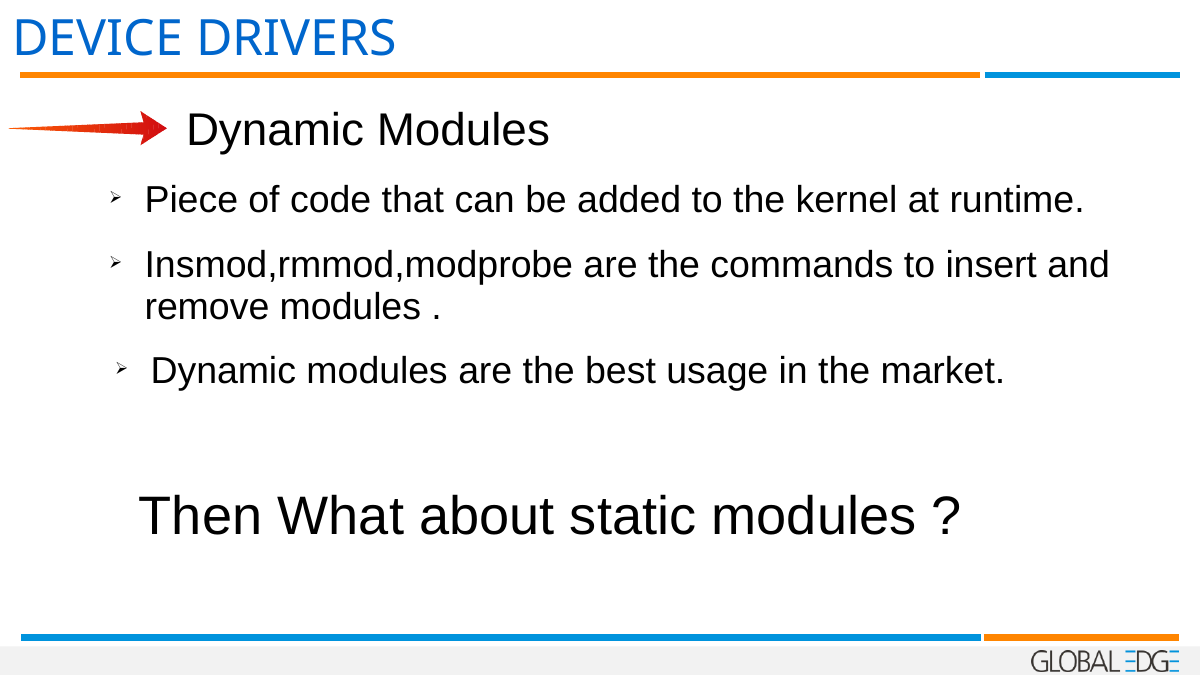

# DEVICE DRIVERS
Dynamic Modules
Piece of code that can be added to the kernel at runtime.
Insmod,rmmod,modprobe are the commands to insert and remove modules .
Dynamic modules are the best usage in the market.
Then What about static modules ?